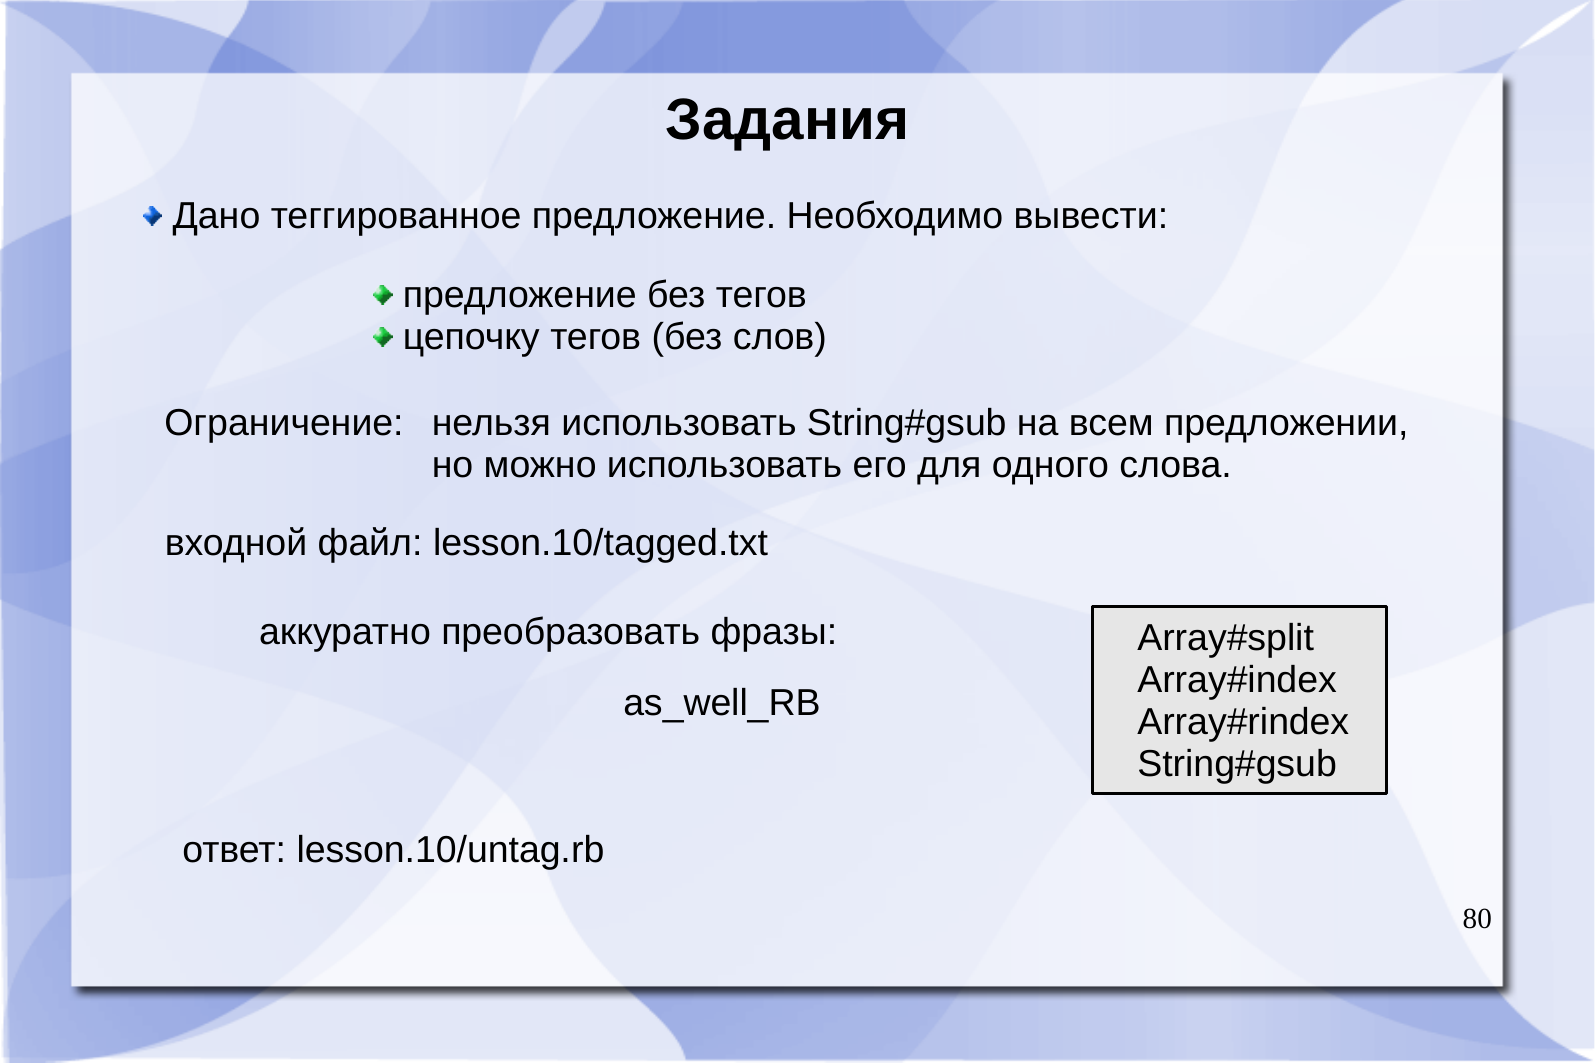

# Задания
 Дано теггированное предложение. Необходимо вывести:
 предложение без тегов
 цепочку тегов (без слов)
Ограничение:
 нельзя использовать String#gsub на всем предложении,
 но можно использовать его для одного слова.
входной файл: lesson.10/tagged.txt
аккуратно преобразовать фразы:
Array#split
Array#index
Array#rindex
String#gsub
as_well_RB
ответ: lesson.10/untag.rb
80